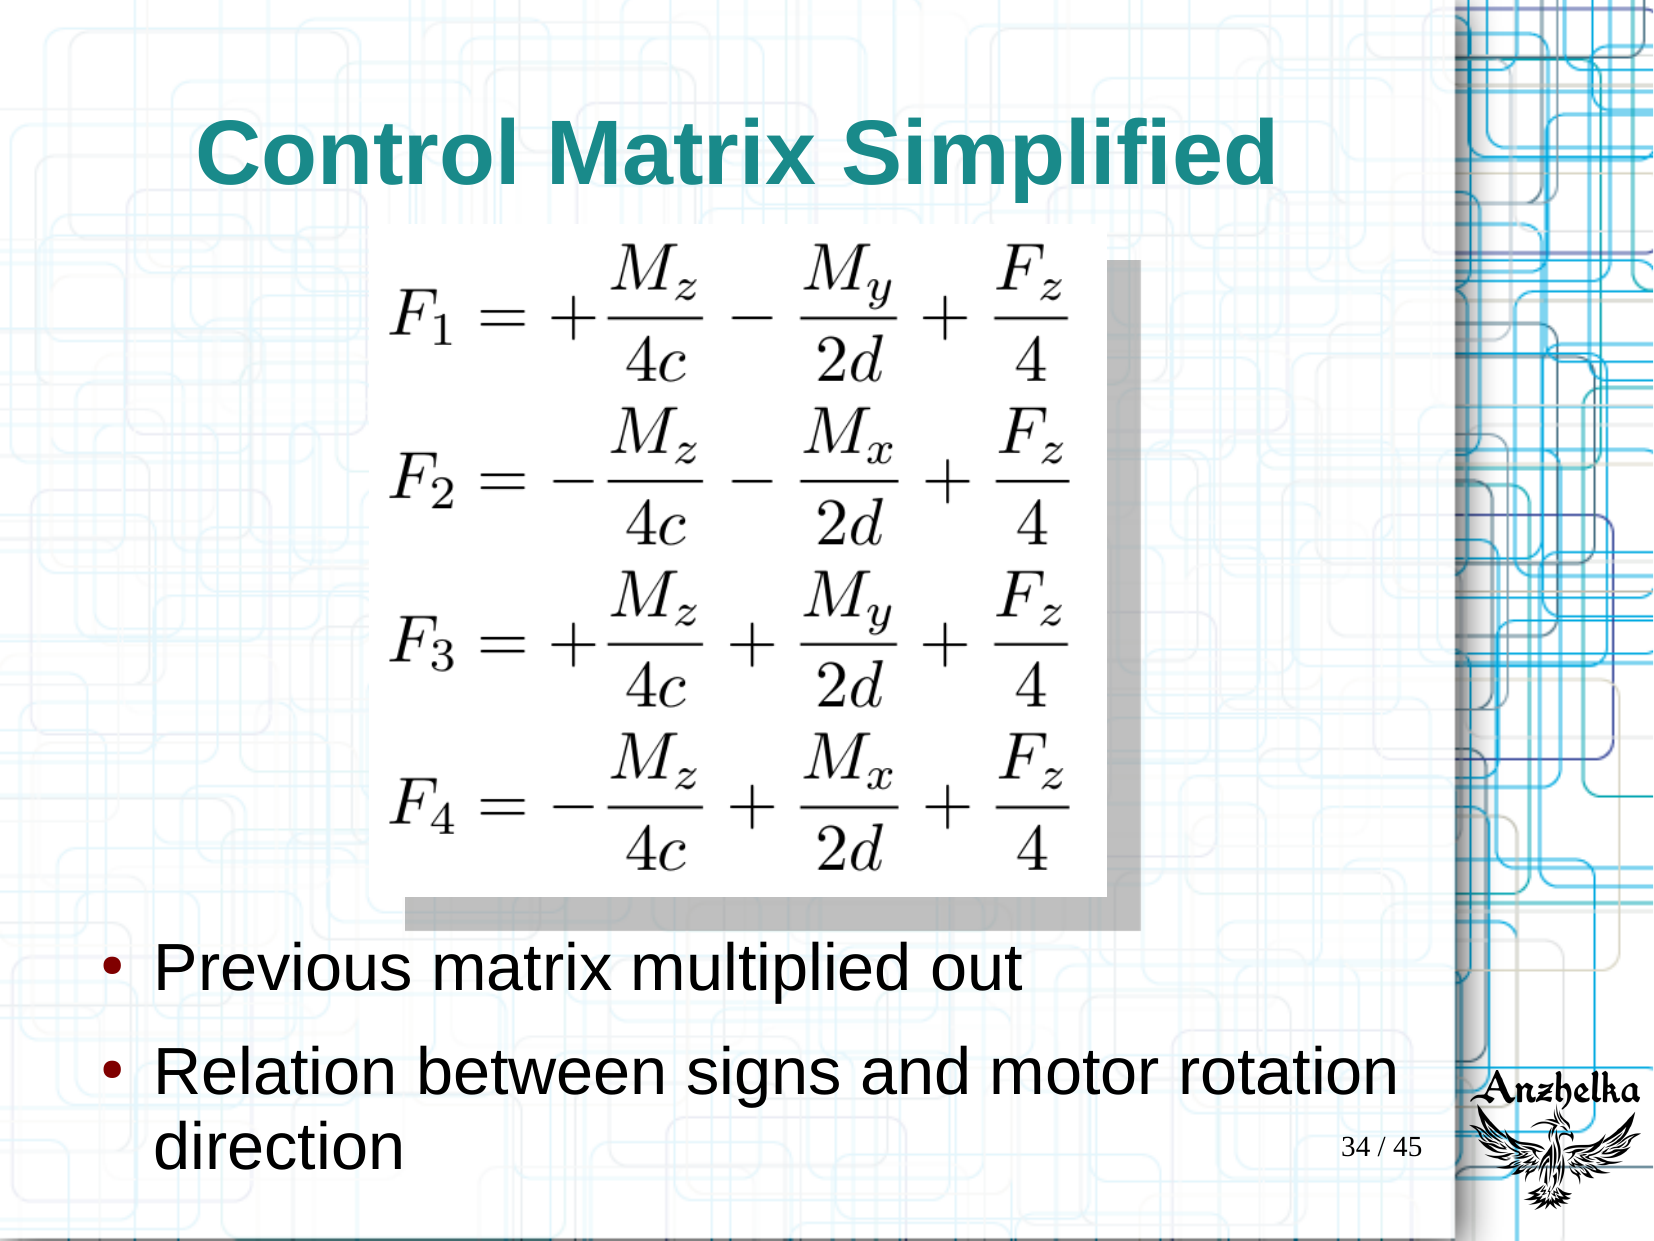

# Control Matrix Simplified
Previous matrix multiplied out
Relation between signs and motor rotation direction
34